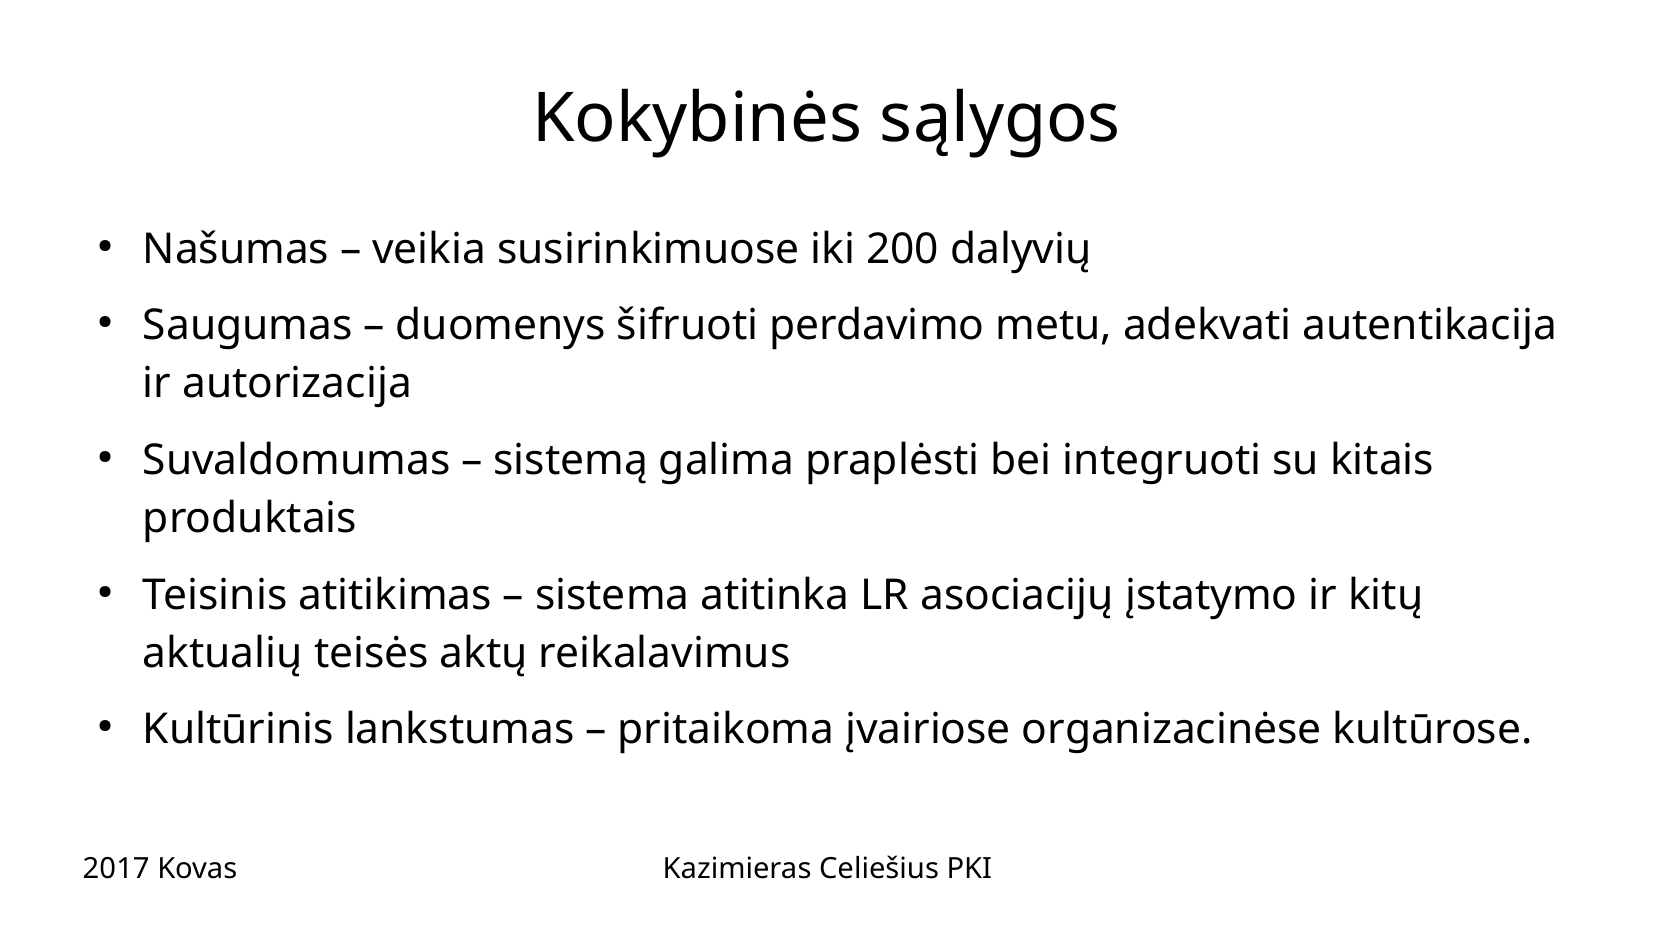

# Kokybinės sąlygos
Našumas – veikia susirinkimuose iki 200 dalyvių
Saugumas – duomenys šifruoti perdavimo metu, adekvati autentikacija ir autorizacija
Suvaldomumas – sistemą galima praplėsti bei integruoti su kitais produktais
Teisinis atitikimas – sistema atitinka LR asociacijų įstatymo ir kitų aktualių teisės aktų reikalavimus
Kultūrinis lankstumas – pritaikoma įvairiose organizacinėse kultūrose.
2017 Kovas
Kazimieras Celiešius PKI